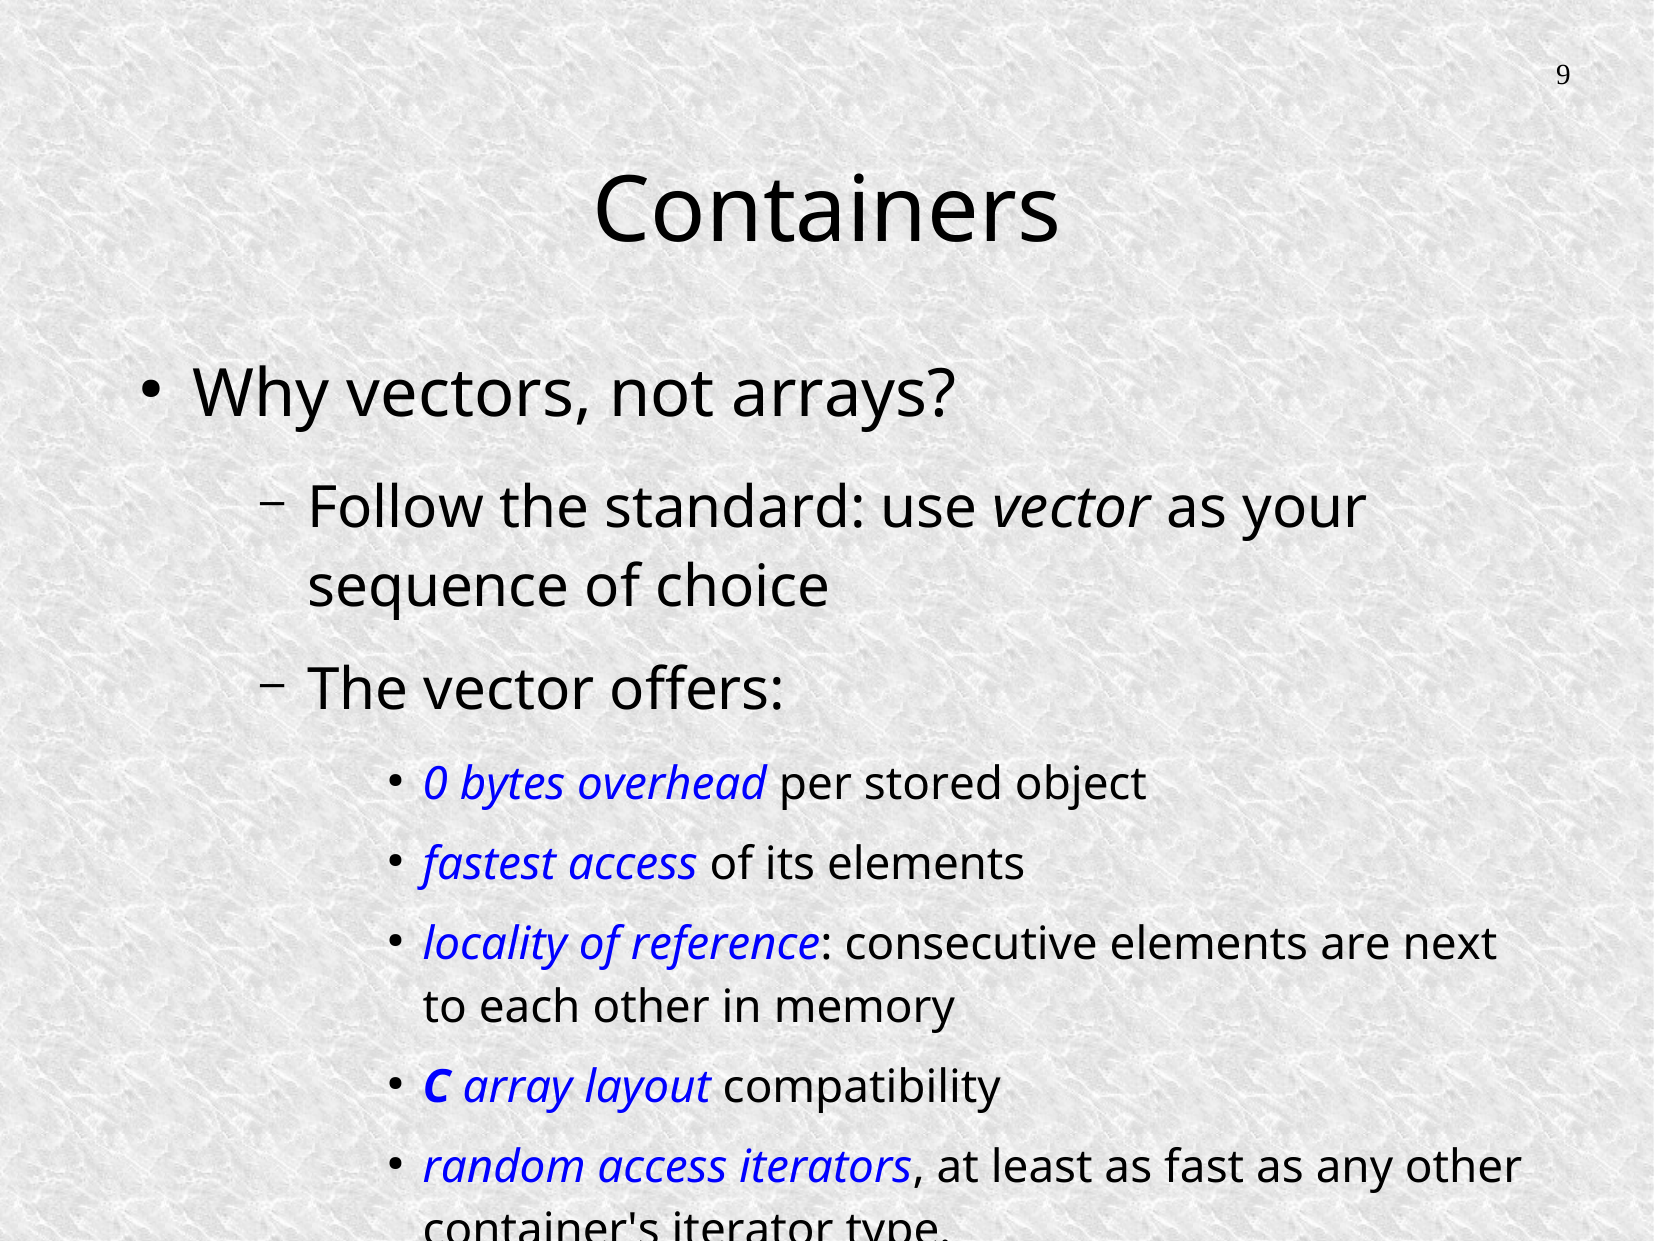

9
# Containers
Why vectors, not arrays?
Follow the standard: use vector as your sequence of choice
The vector offers:
0 bytes overhead per stored object
fastest access of its elements
locality of reference: consecutive elements are next to each other in memory
C array layout compatibility
random access iterators, at least as fast as any other container's iterator type.